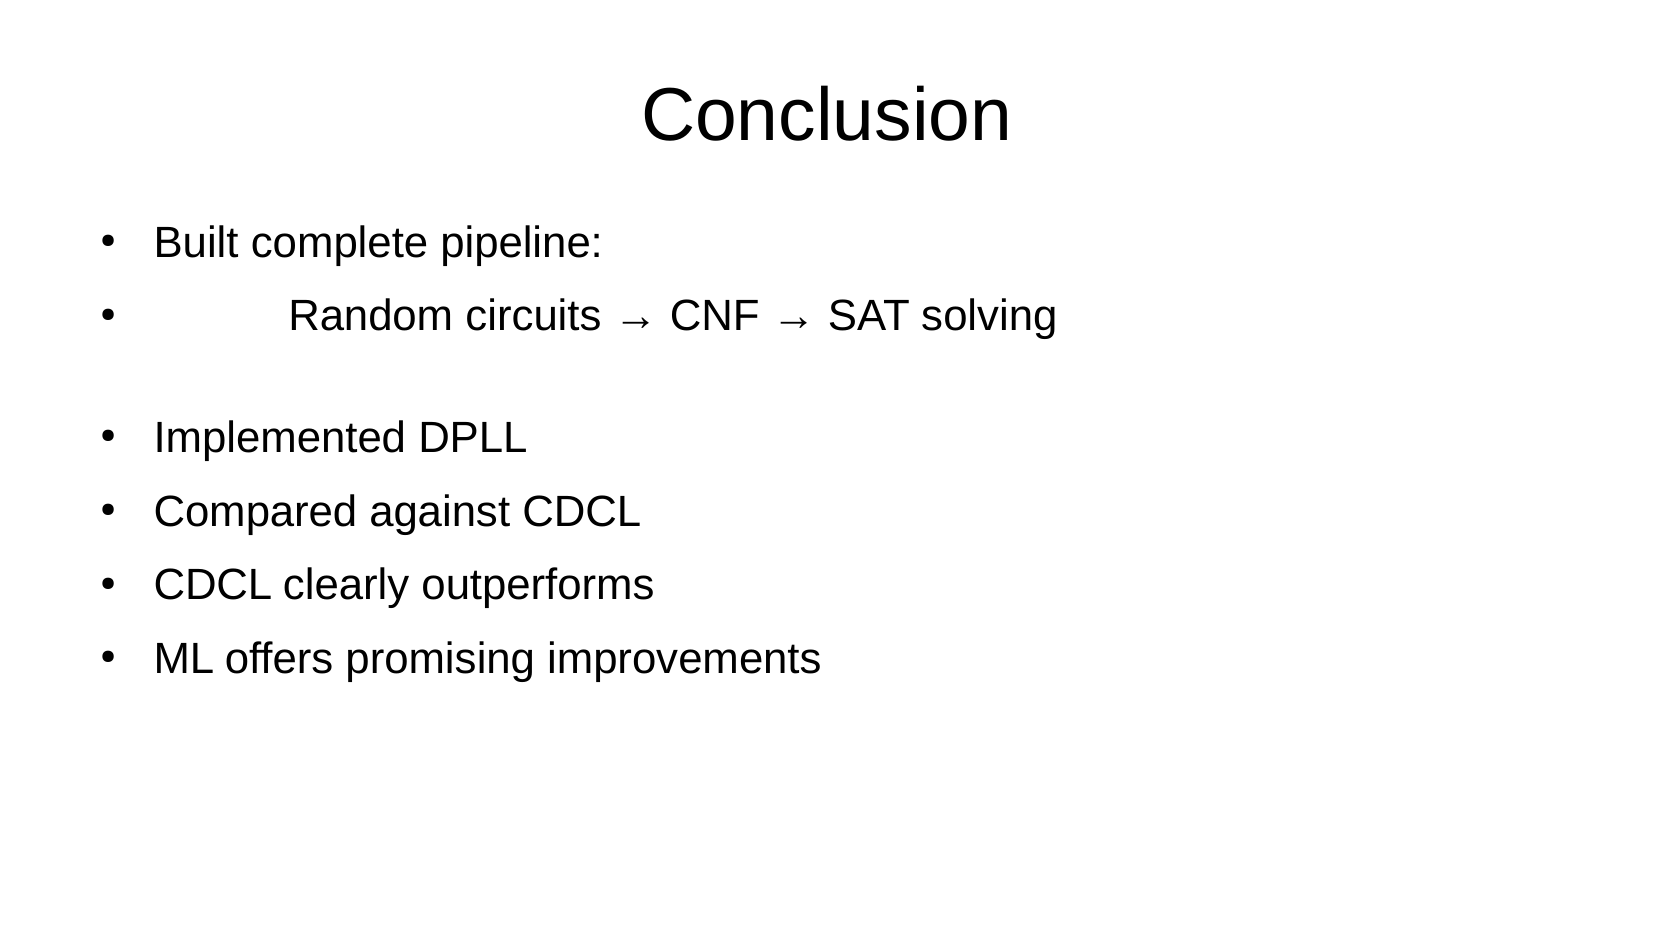

# Conclusion
Built complete pipeline:
 Random circuits → CNF → SAT solving
Implemented DPLL
Compared against CDCL
CDCL clearly outperforms
ML offers promising improvements